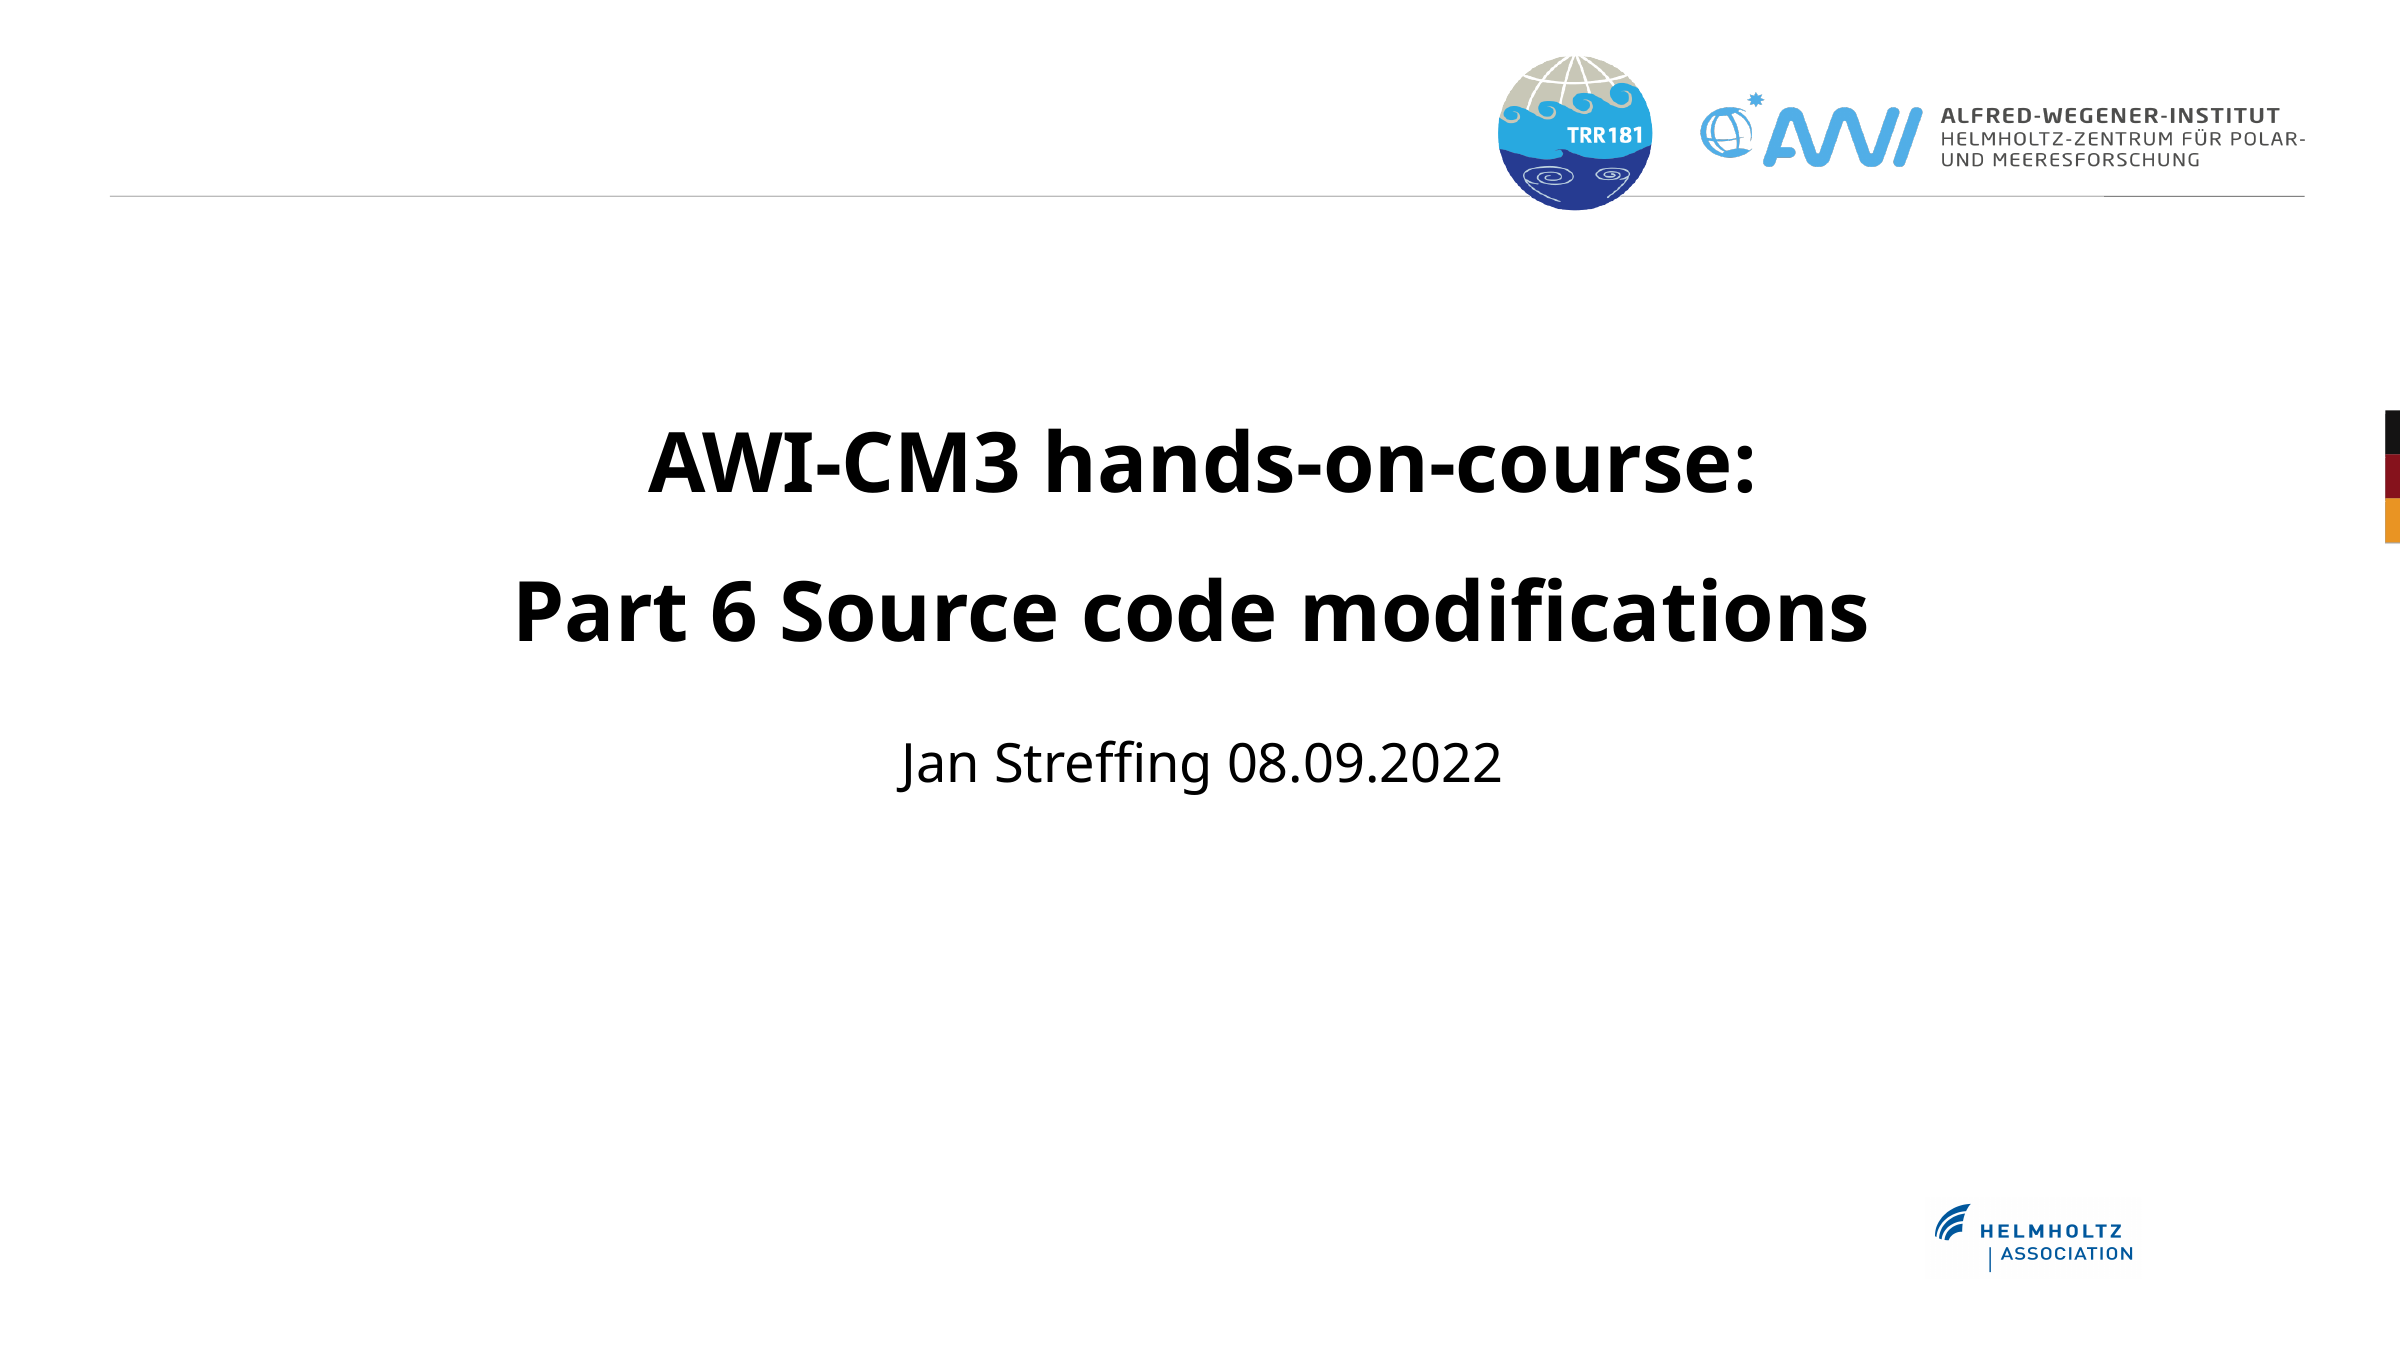

AWI-CM3 hands-on-course:
Part 6 Source code modifications
Jan Streffing 08.09.2022